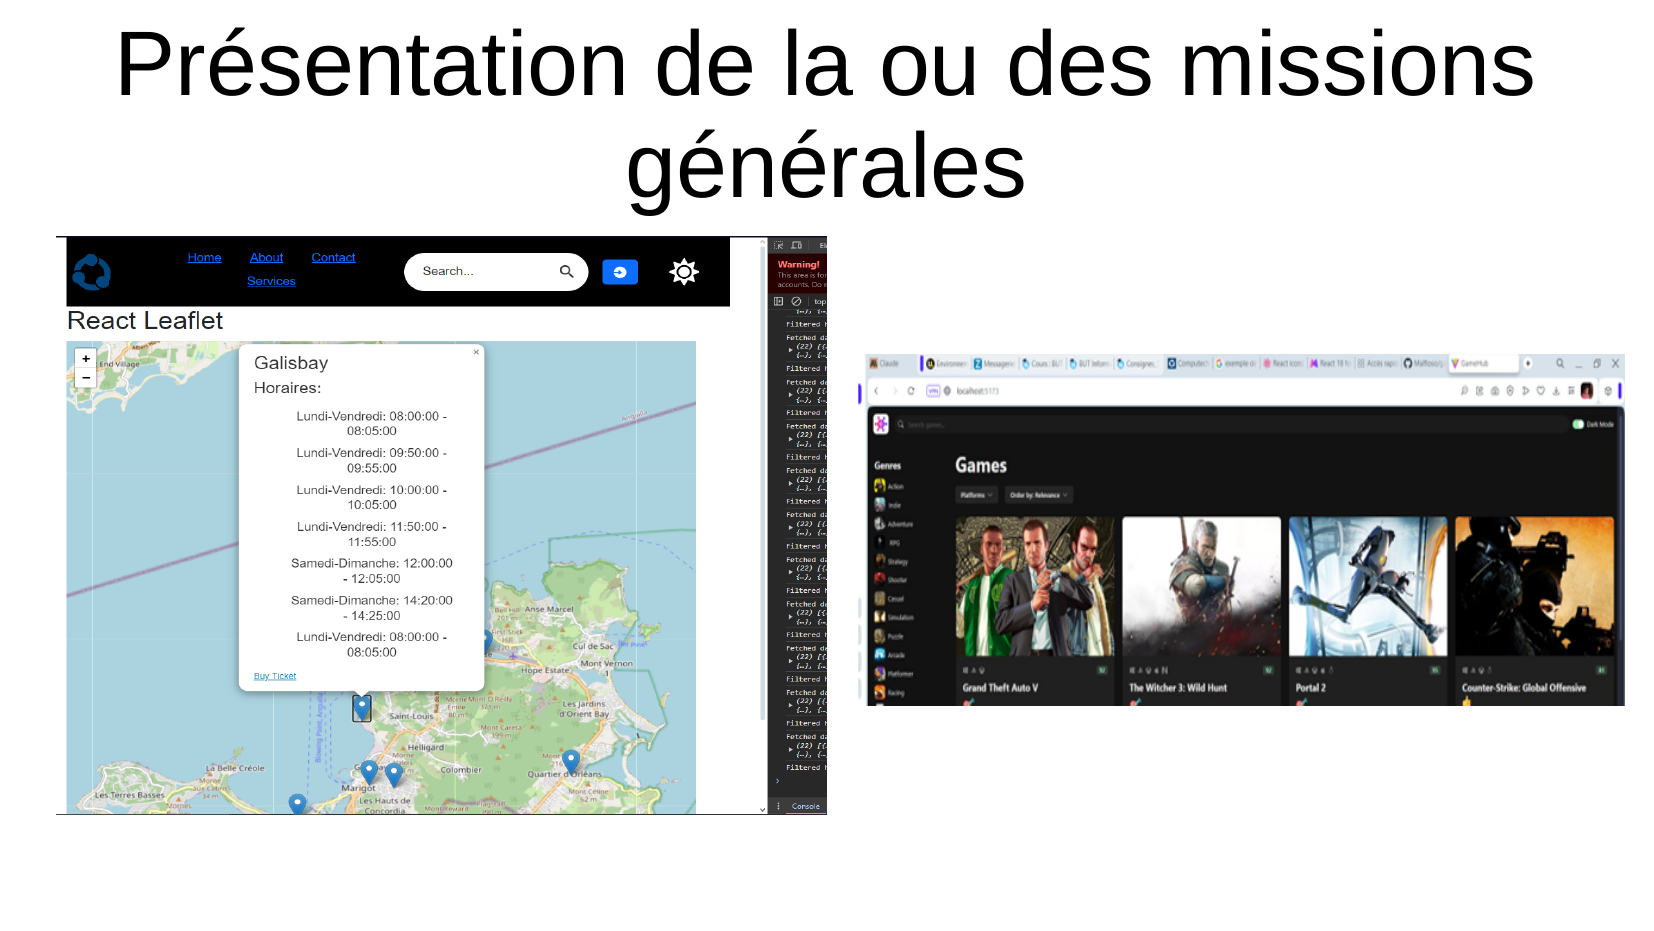

# Présentation de la ou des missions générales